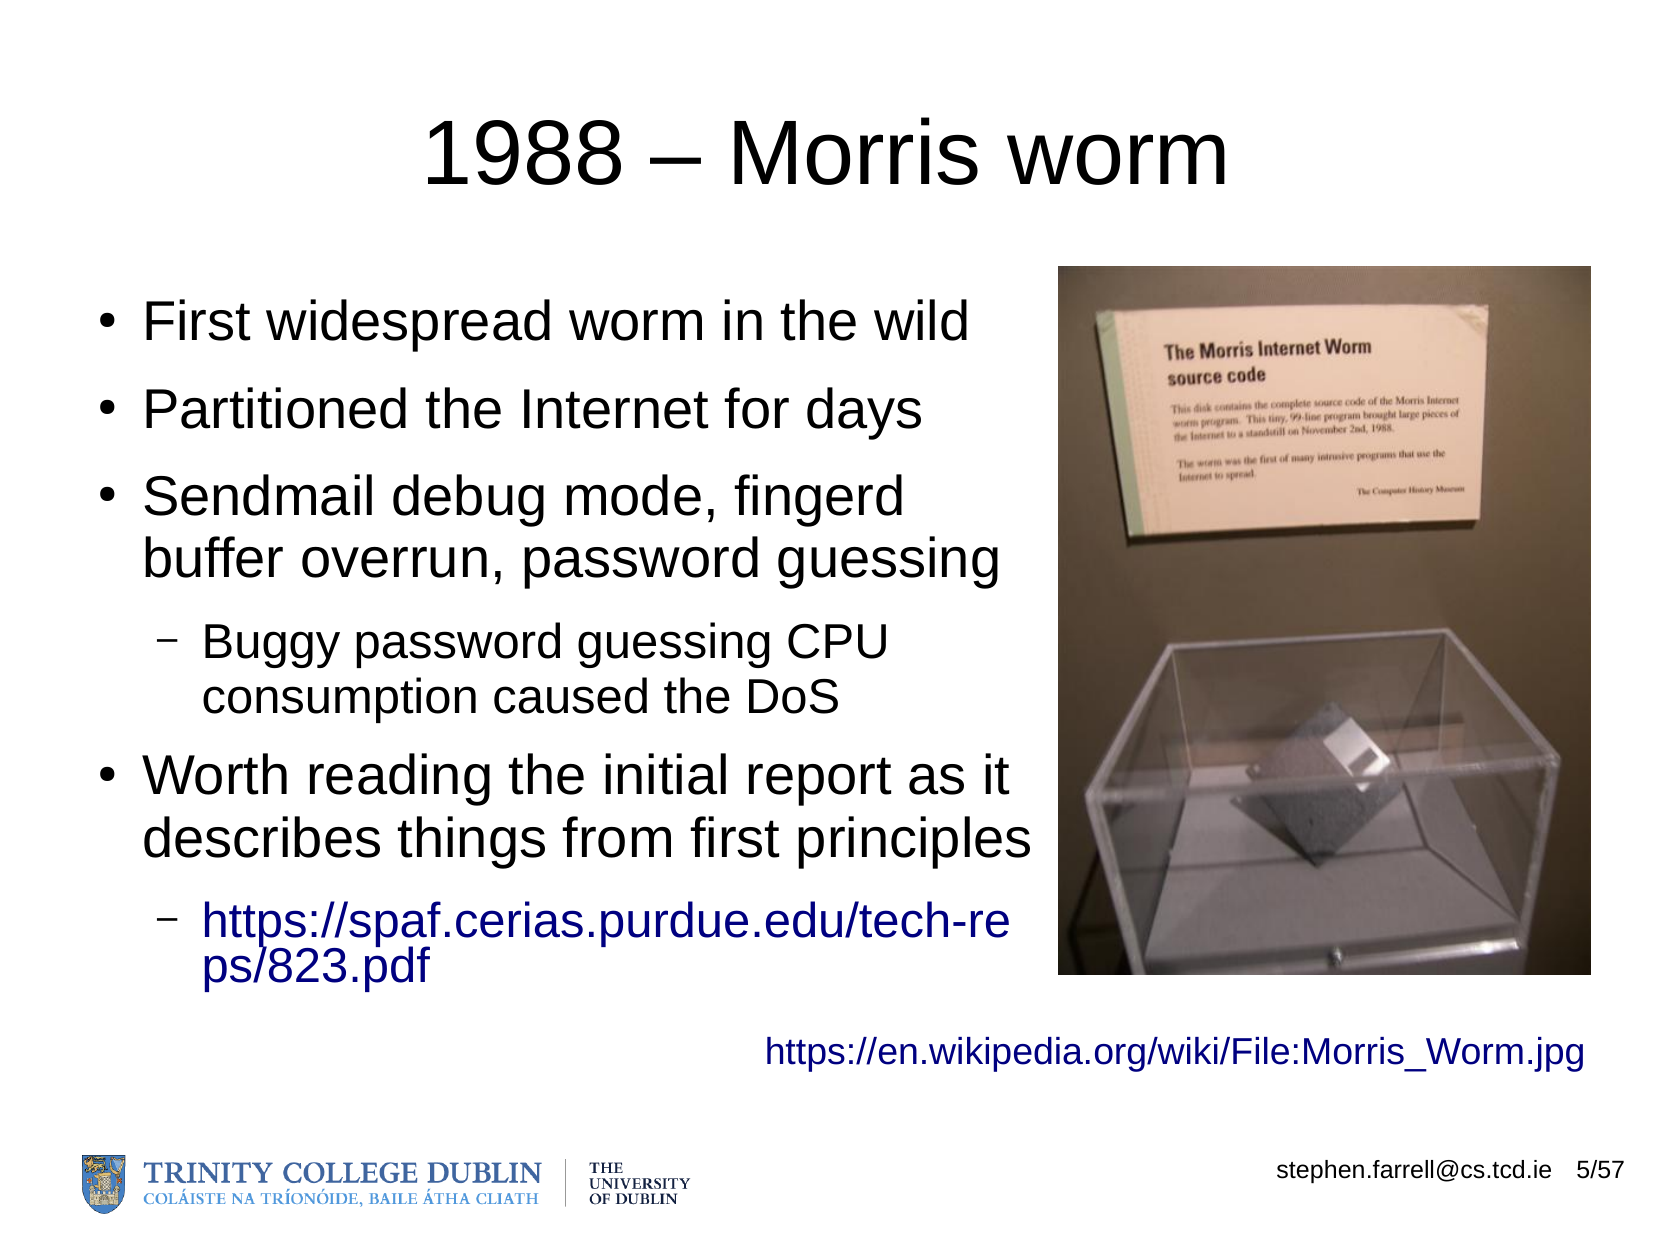

# 1988 – Morris worm
First widespread worm in the wild
Partitioned the Internet for days
Sendmail debug mode, fingerd buffer overrun, password guessing
Buggy password guessing CPU consumption caused the DoS
Worth reading the initial report as it describes things from first principles
https://spaf.cerias.purdue.edu/tech-reps/823.pdf
https://en.wikipedia.org/wiki/File:Morris_Worm.jpg